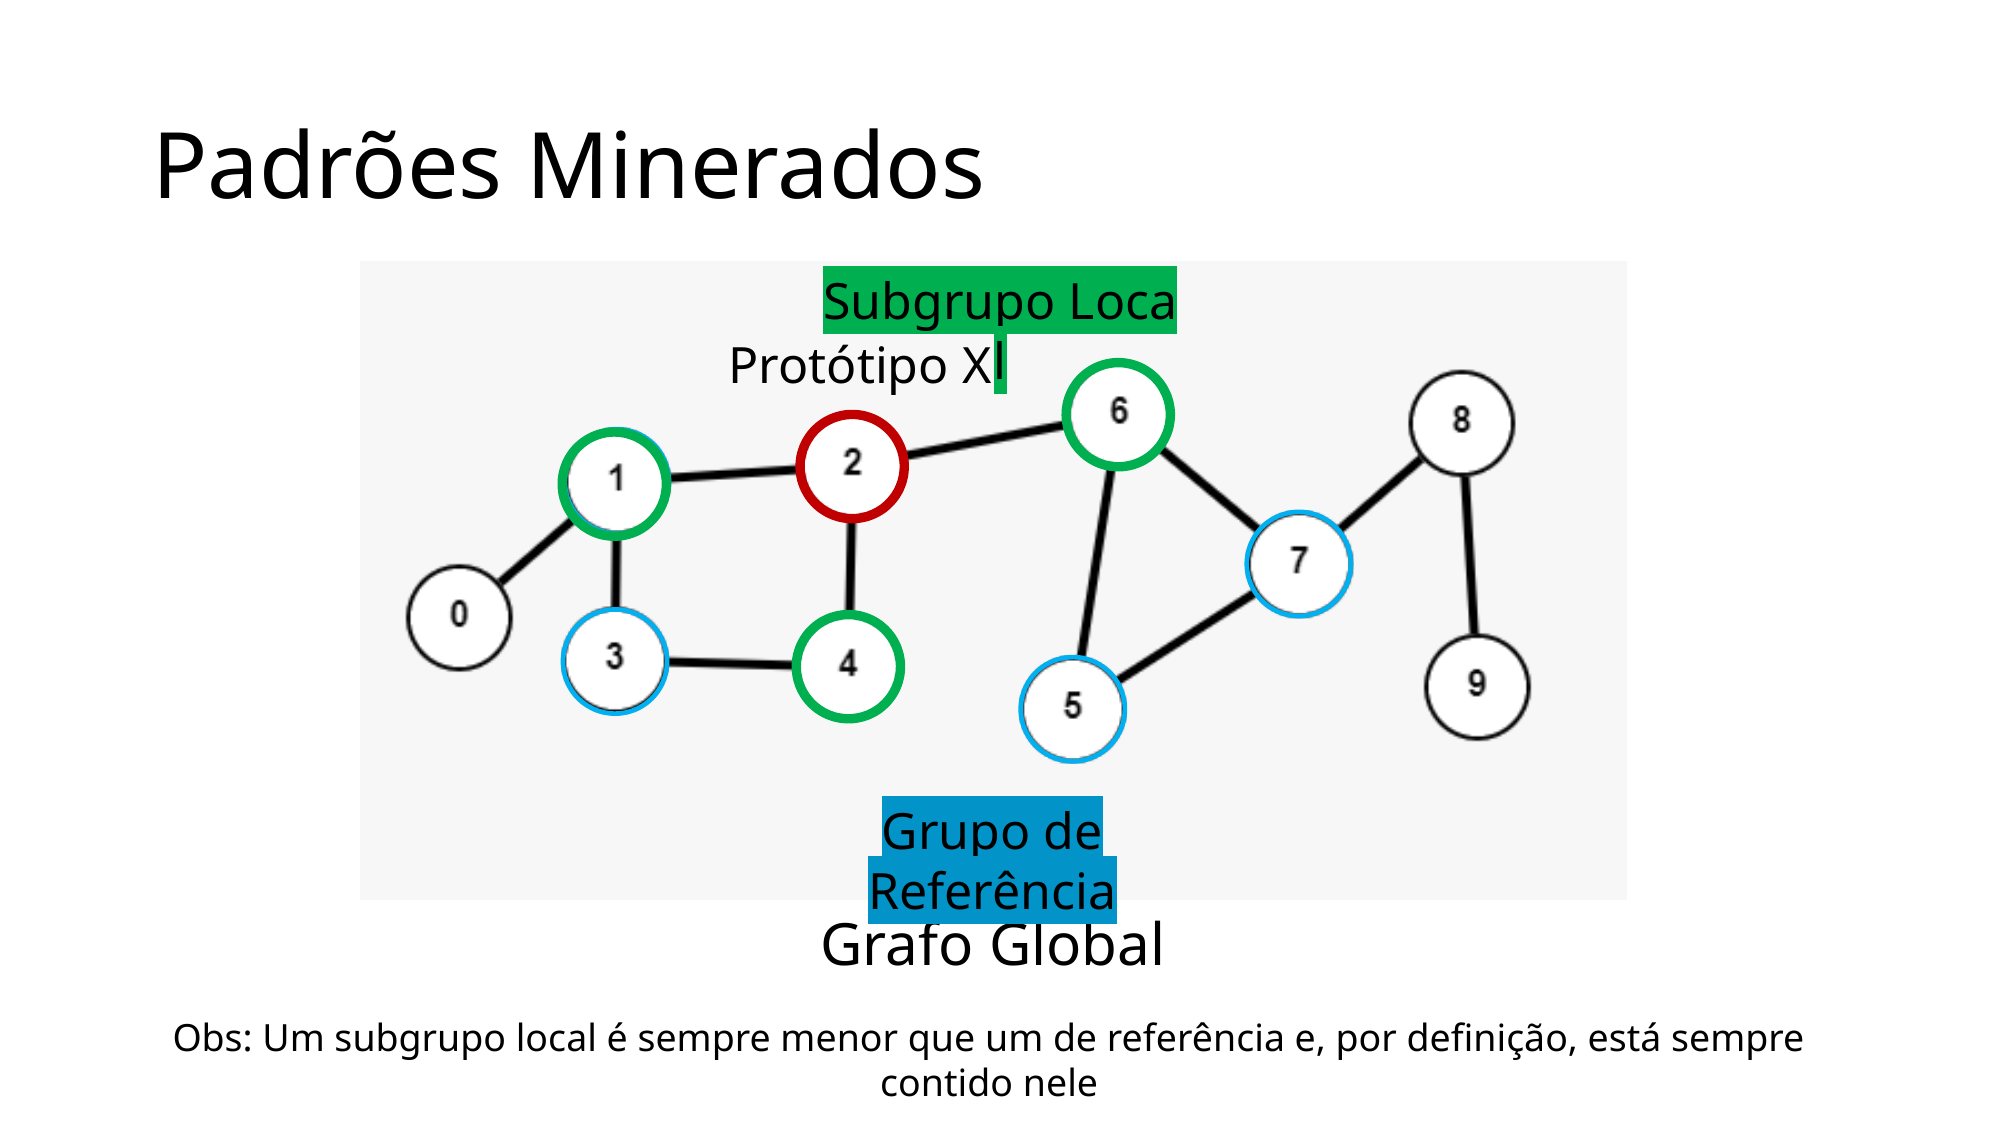

# Padrões Minerados
Subgrupo Local
Protótipo X
Grupo de Referência
Grafo Global
Obs: Um subgrupo local é sempre menor que um de referência e, por definição, está sempre contido nele